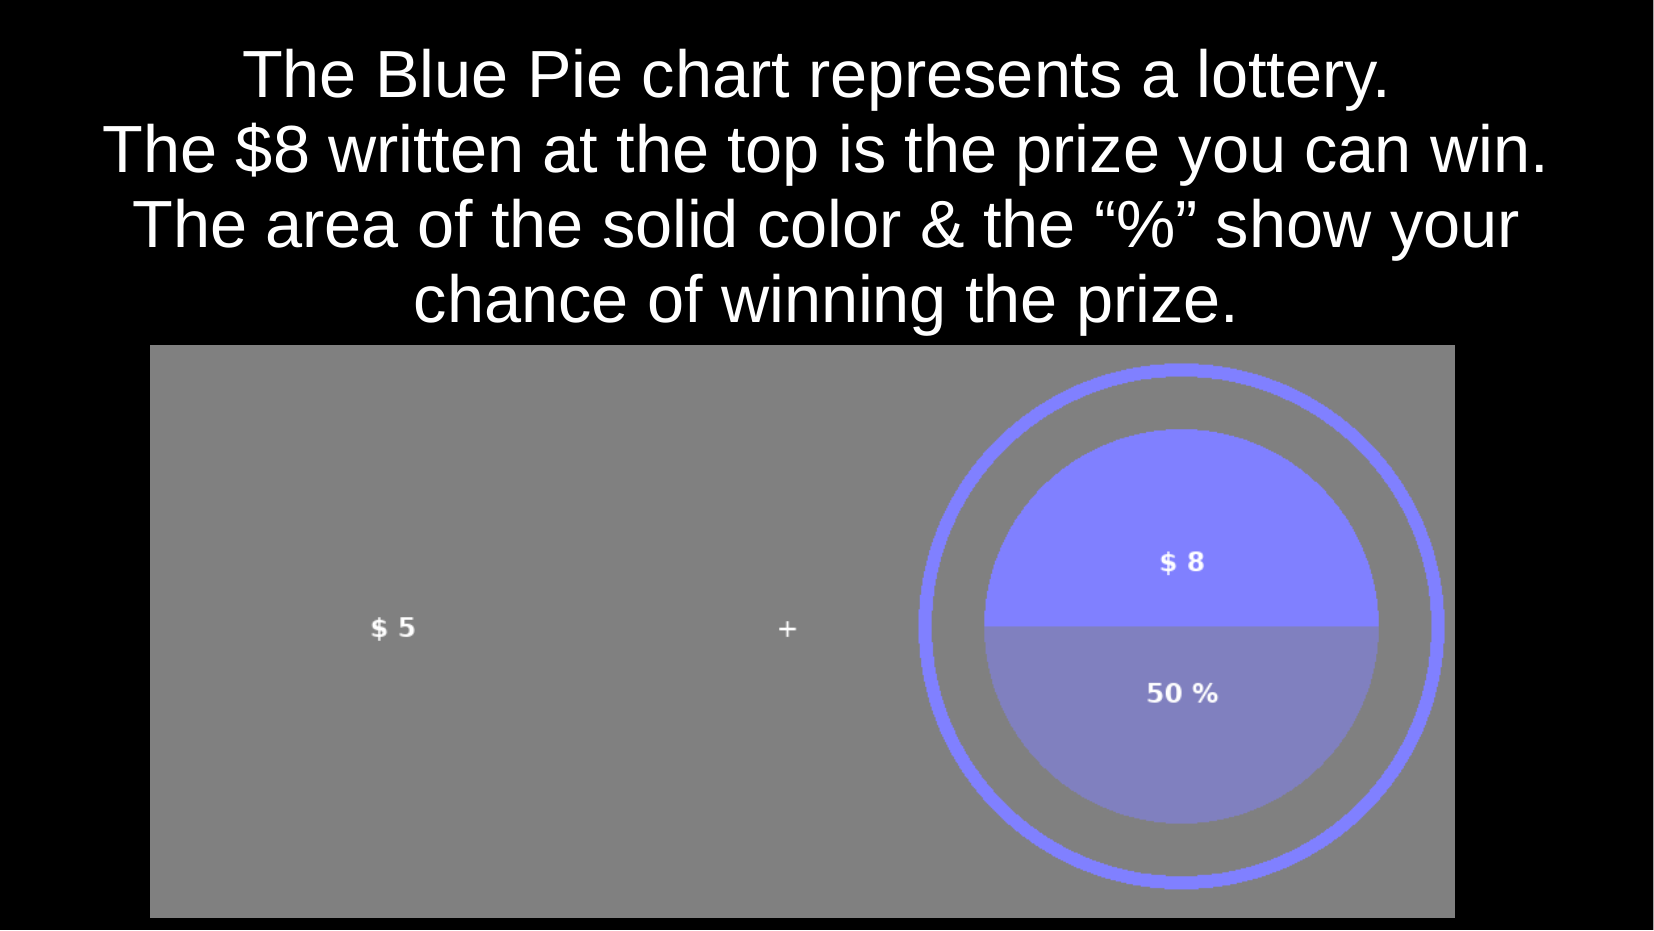

# The Blue Pie chart represents a lottery.
The $8 written at the top is the prize you can win.
The area of the solid color & the “%” show your chance of winning the prize.